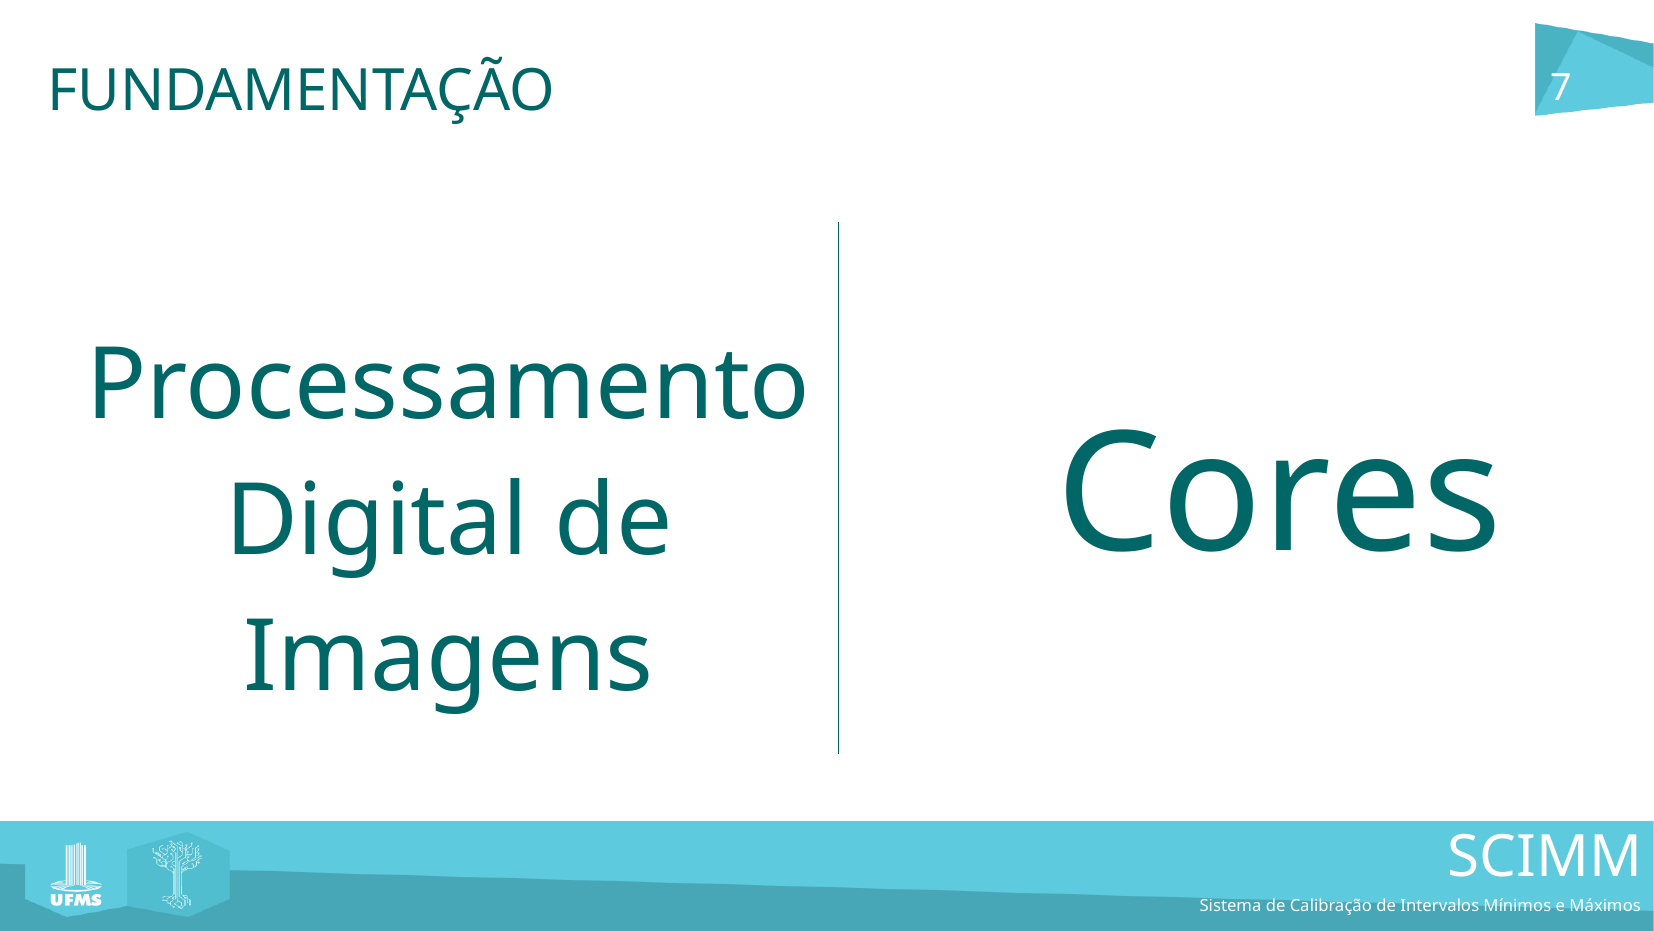

FUNDAMENTAÇÃO
Processamento Digital de Imagens
# Cores
SCIMM
Sistema de Calibração de Intervalos Mínimos e Máximos